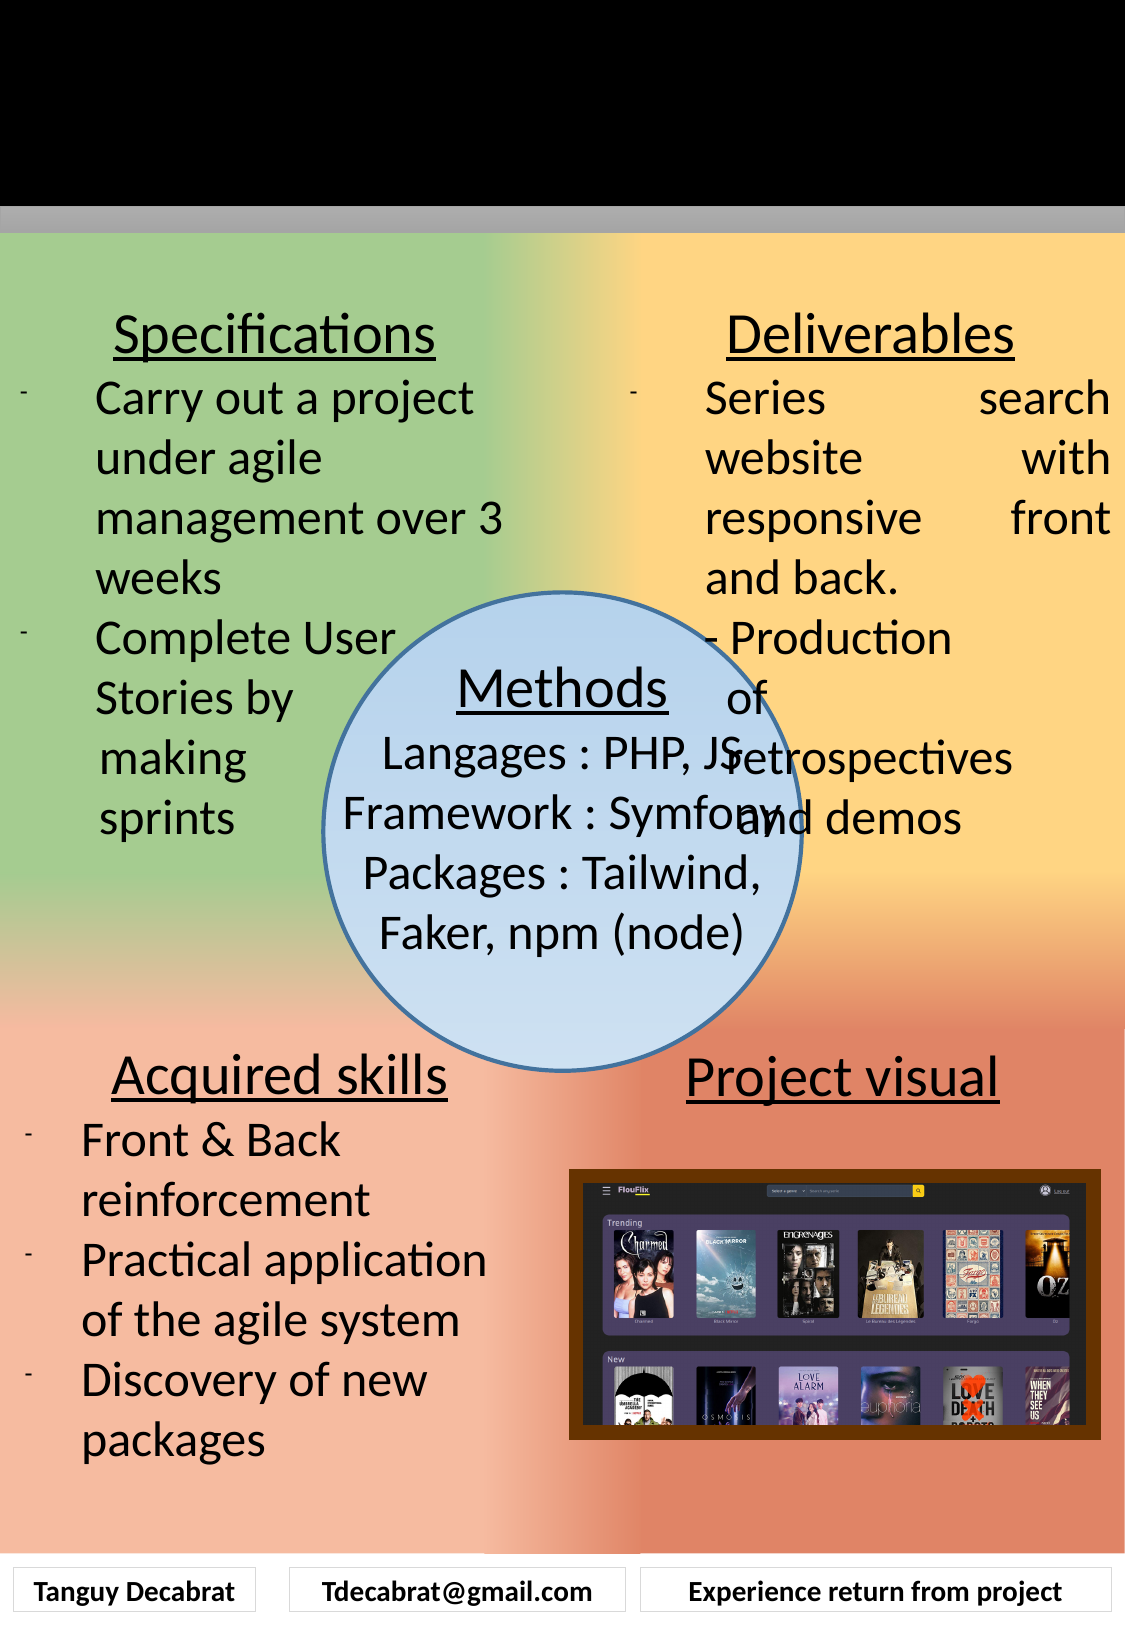

RETEX
Projet – Series browsing website
Specifications
Carry out a project under agile management over 3 weeks
Complete User Stories by
 making
 sprints
Deliverables
Series search website with responsive front and back.
	- Production
	 of
	 retrospectives
	 and demos
Methods
Langages : PHP, JS
Framework : Symfony
Packages : Tailwind,
Faker, npm (node)
Acquired skills
Front & Back reinforcement
Practical application of the agile system
Discovery of new packages
Project visual
Tanguy Decabrat
Tdecabrat@gmail.com
Experience return from project